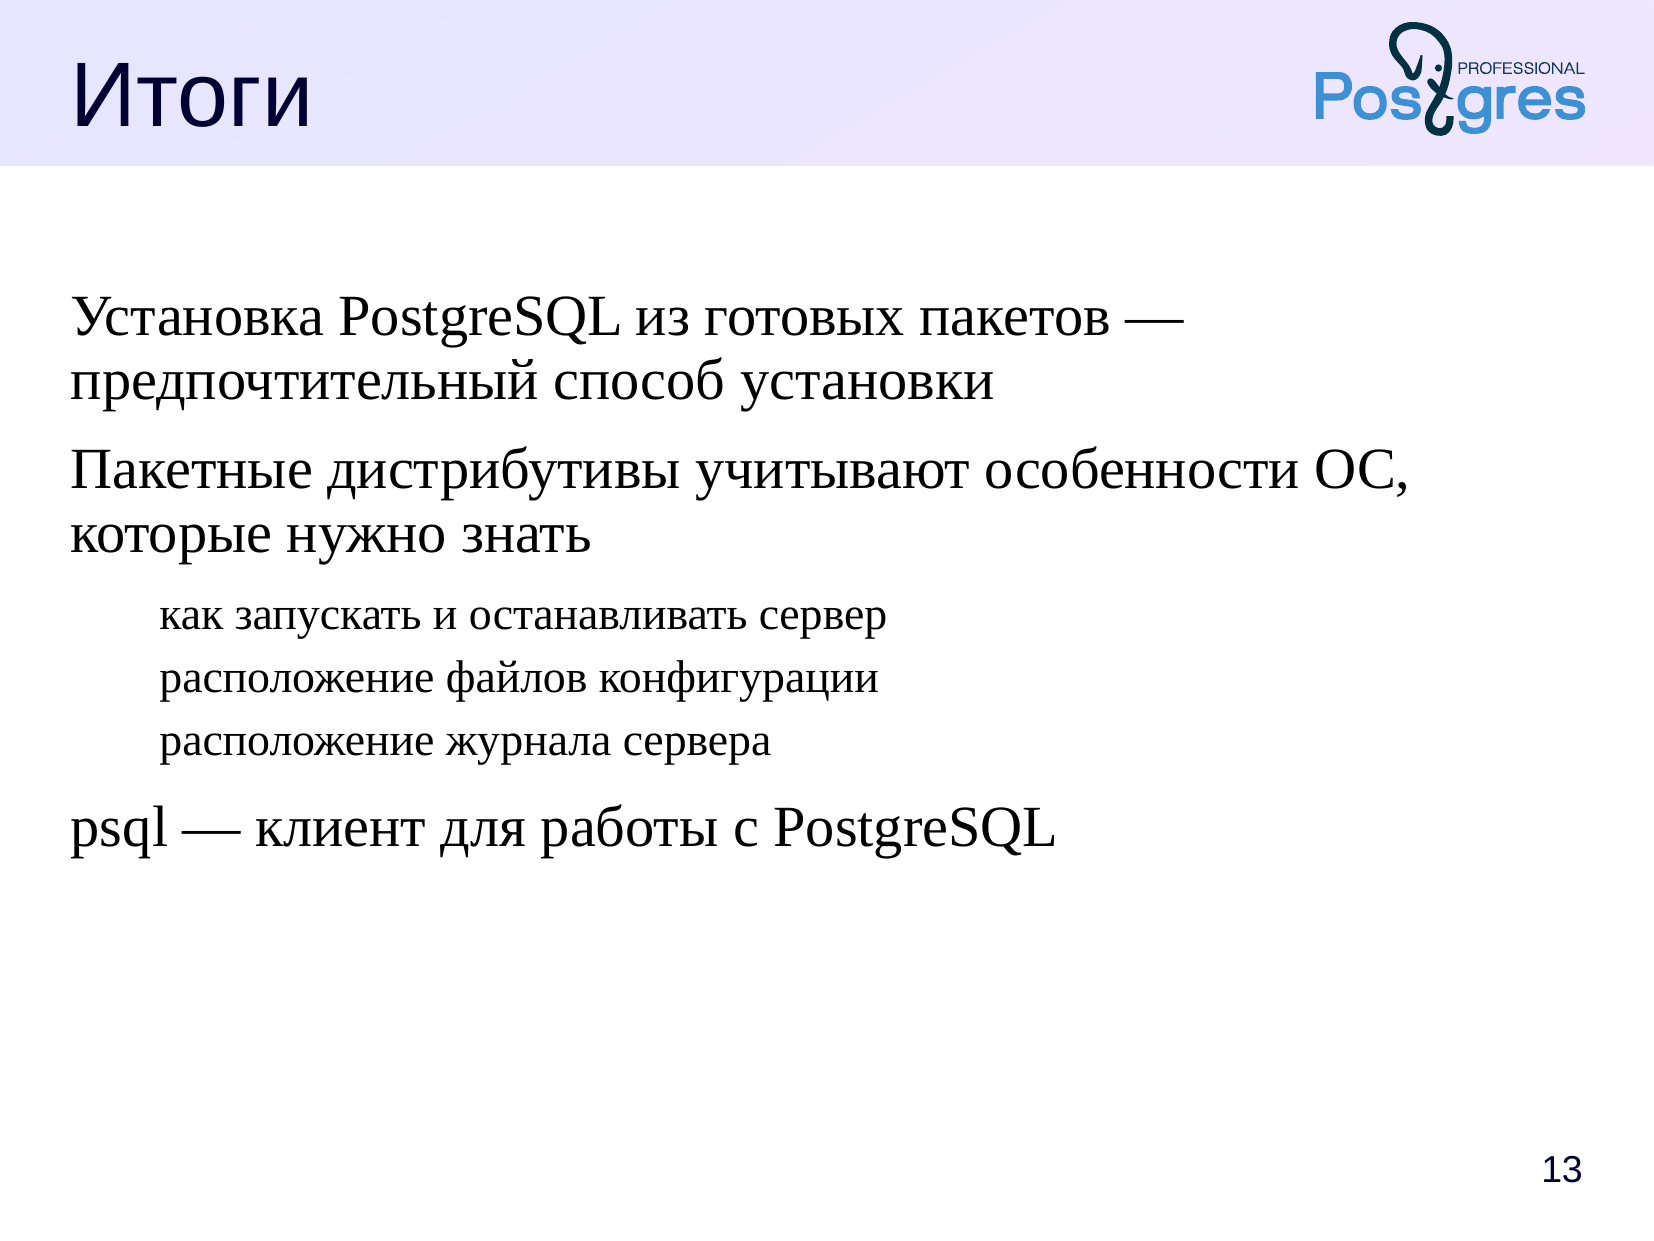

# Итоги
Установка PostgreSQL из готовых пакетов — предпочтительный способ установки
Пакетные дистрибутивы учитывают особенности ОС, которые нужно знать
как запускать и останавливать сервер
расположение файлов конфигурации
расположение журнала сервера
psql — клиент для работы с PostgreSQL